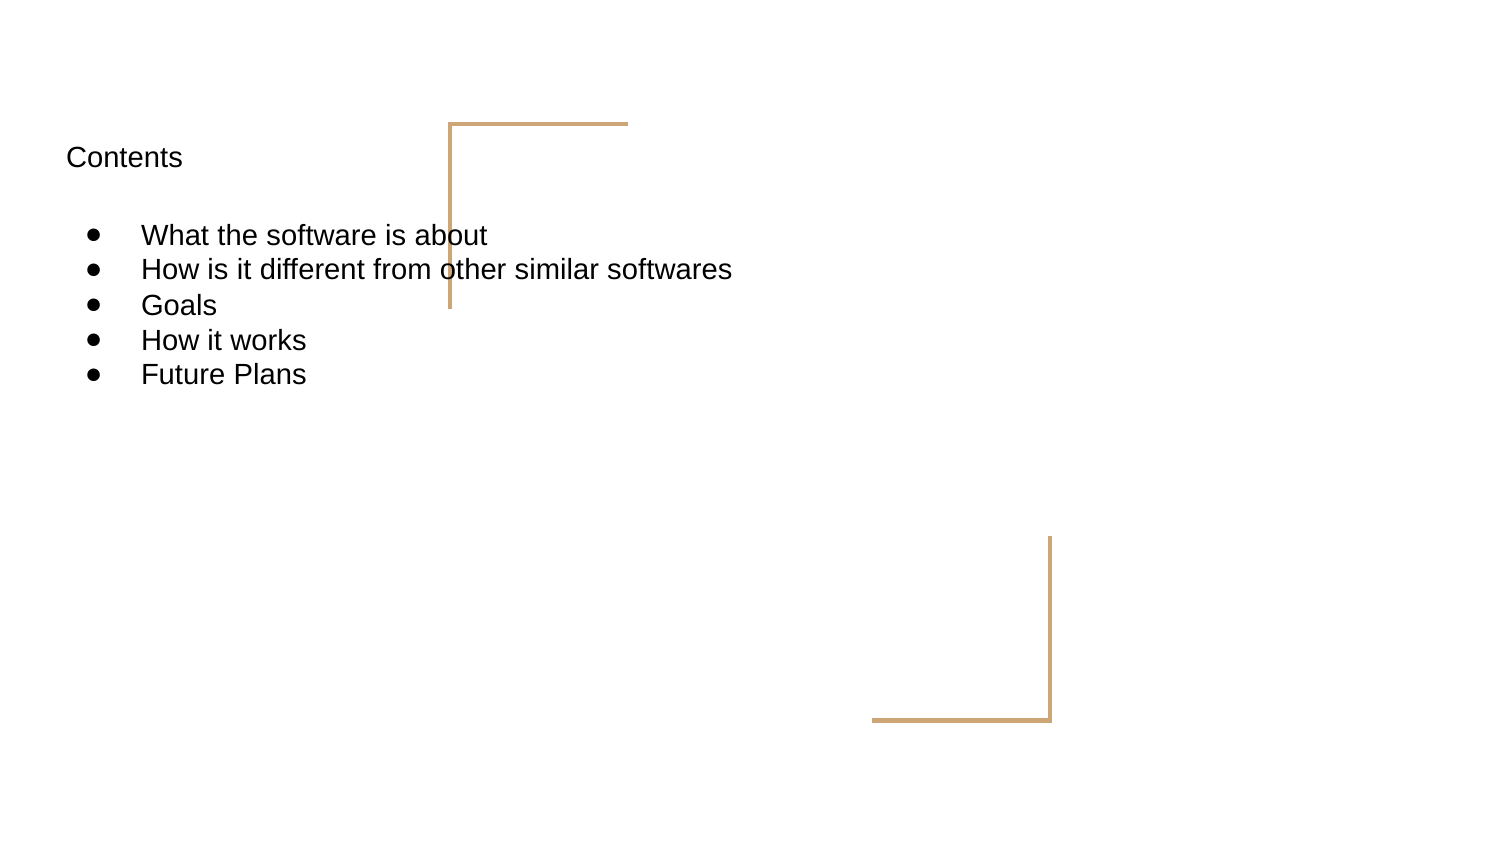

# Contents
What the software is about
How is it different from other similar softwares
Goals
How it works
Future Plans